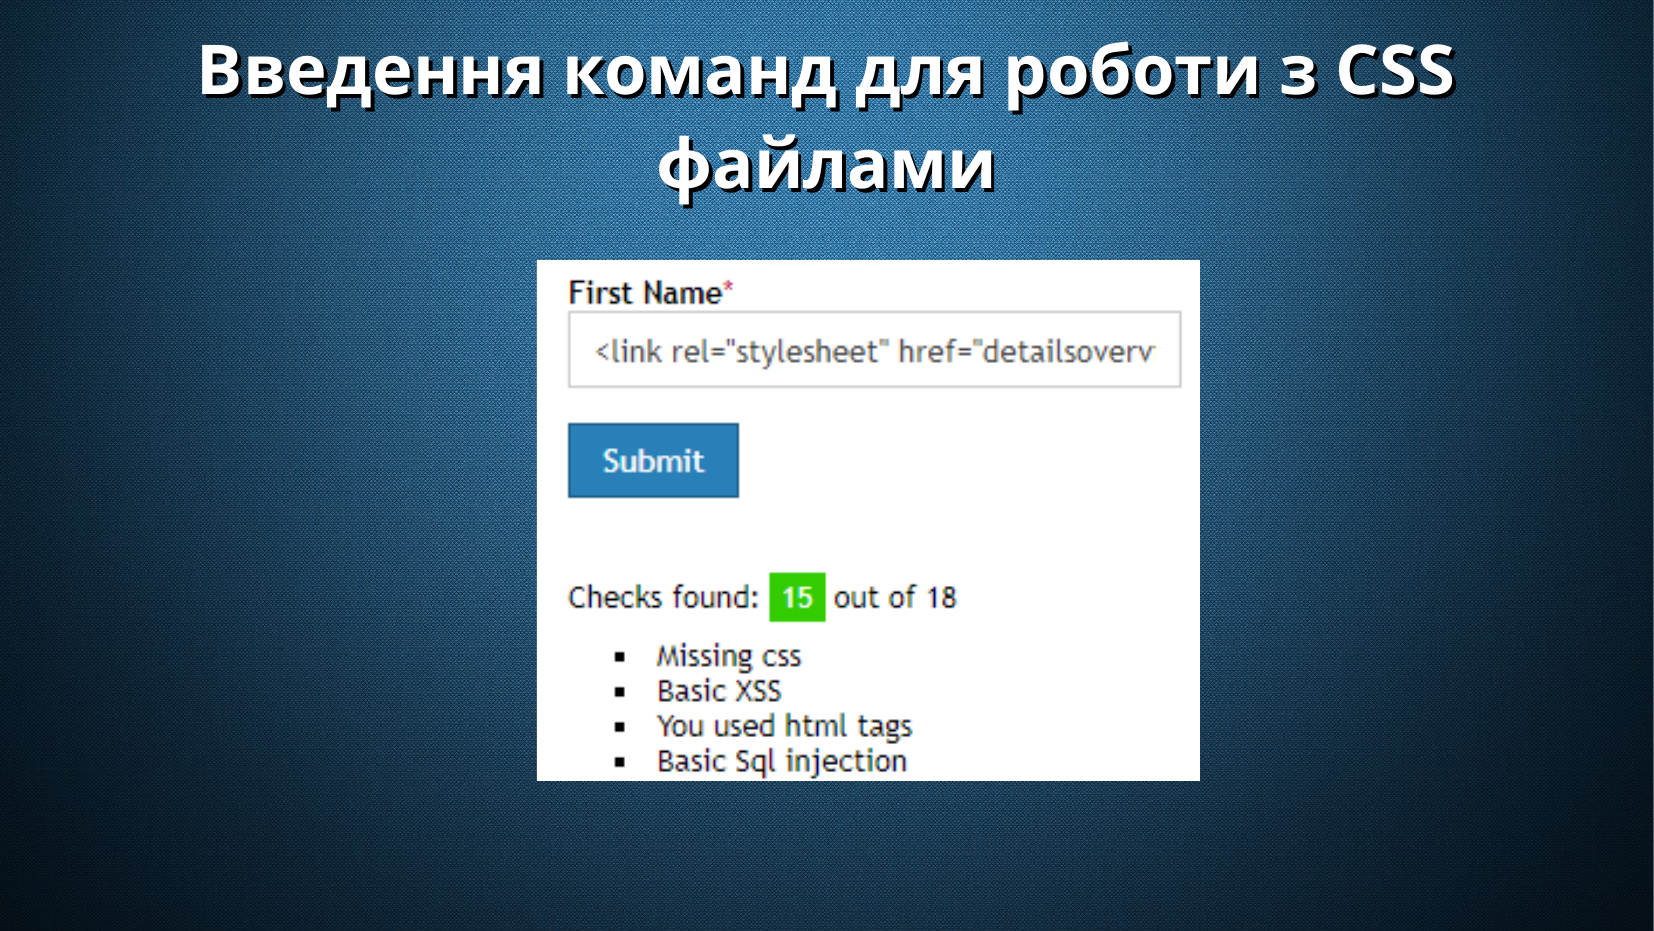

# Введення команд для роботи з CSS файлами